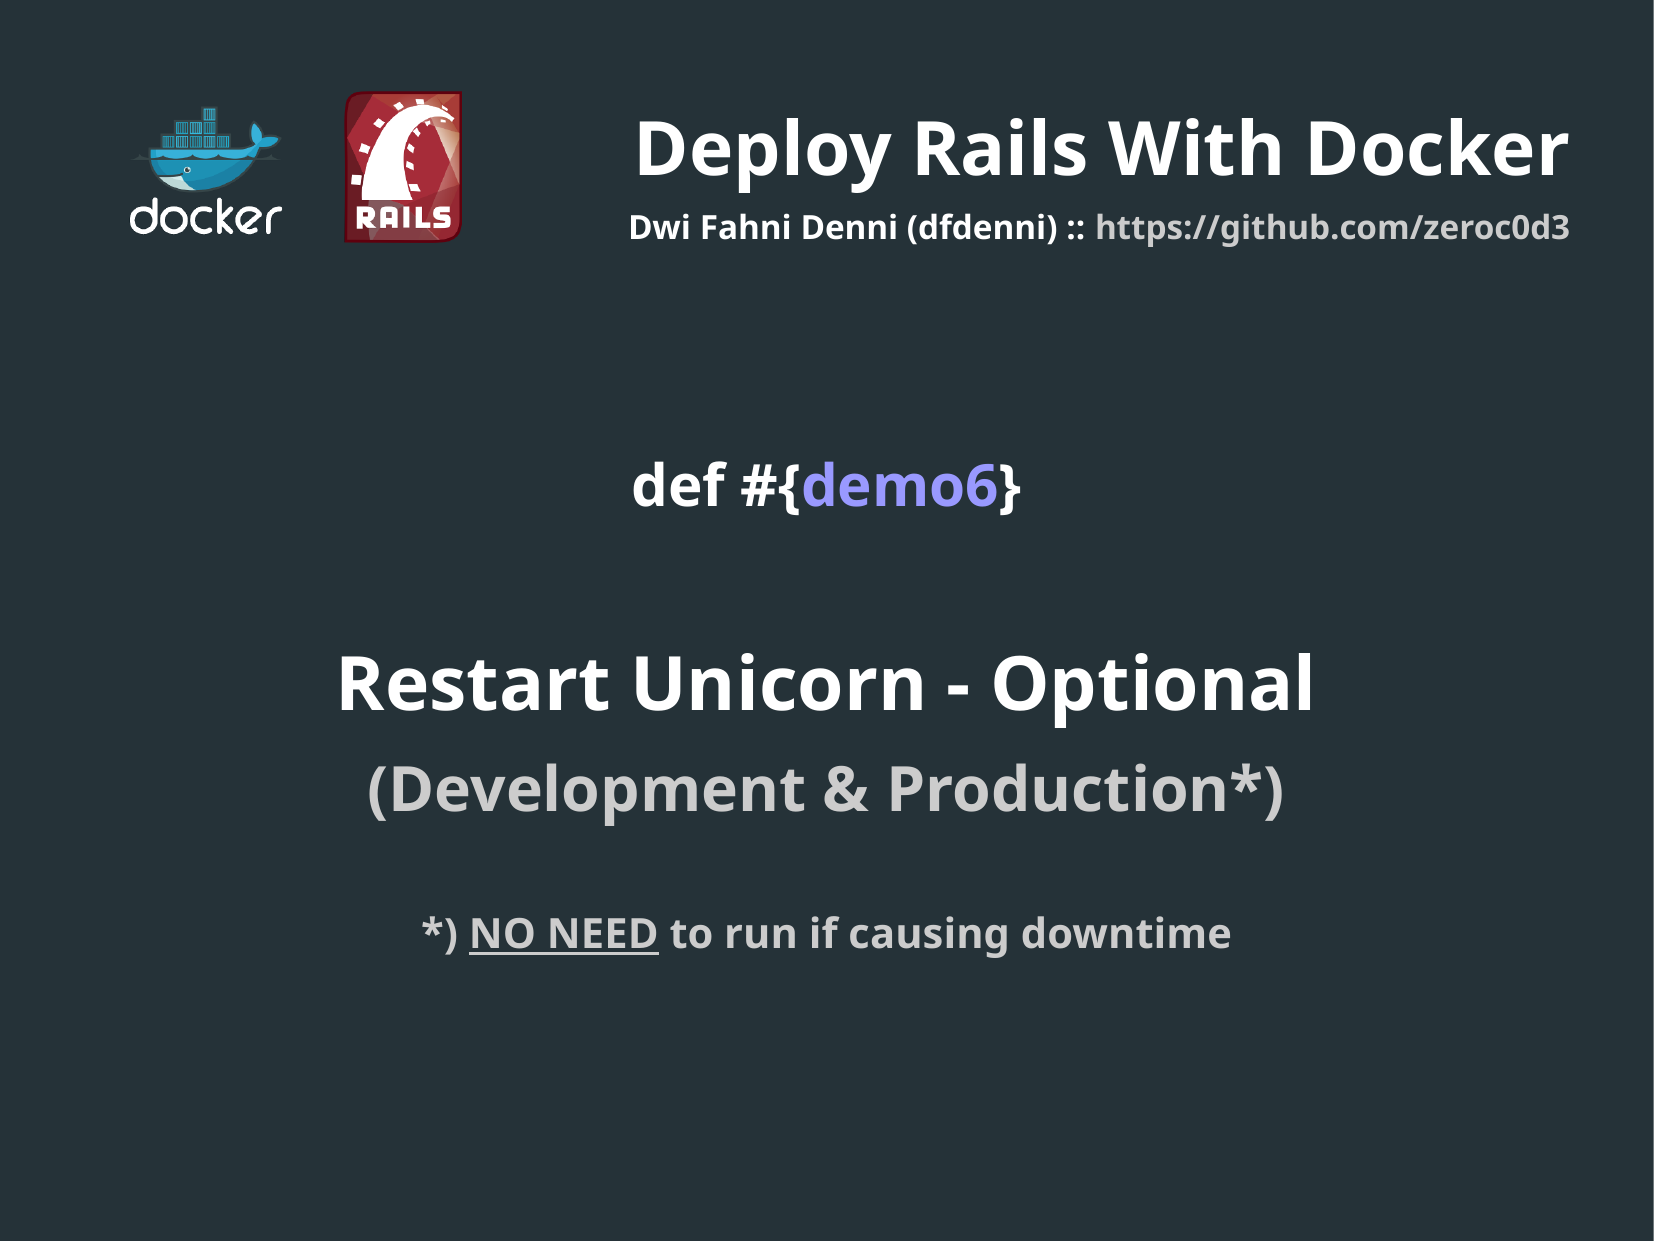

Deploy Rails With Docker
Dwi Fahni Denni (dfdenni) :: https://github.com/zeroc0d3
# def #{demo6}
Restart Unicorn - Optional
(Development & Production*)
*) NO NEED to run if causing downtime